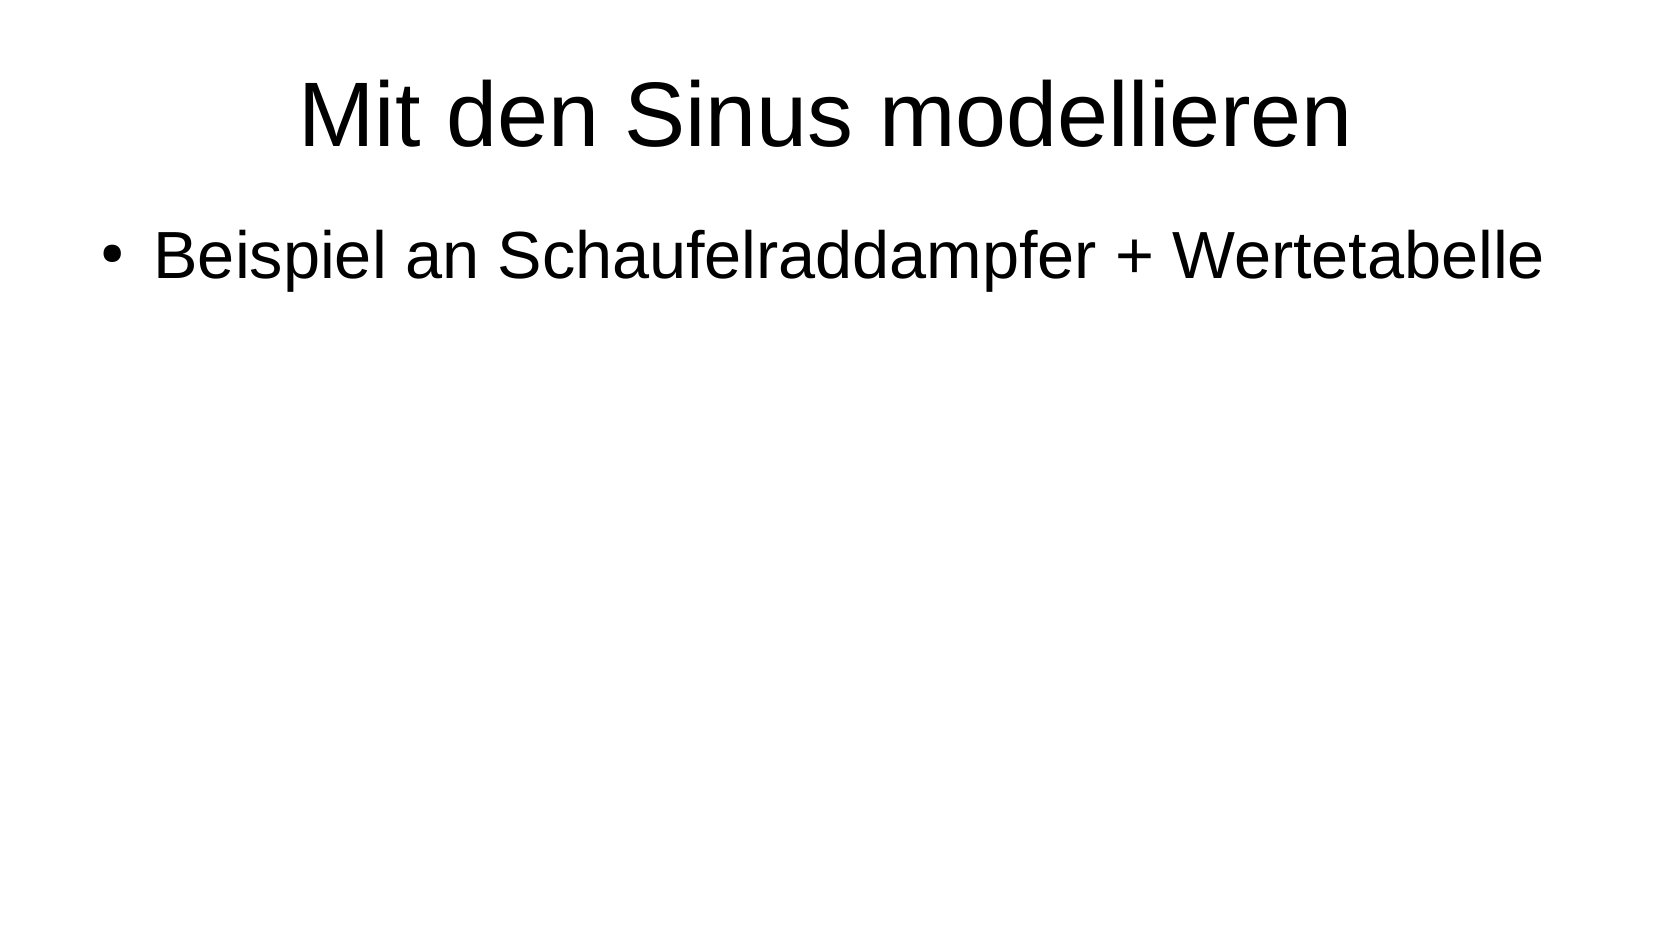

# Mit den Sinus modellieren
Beispiel an Schaufelraddampfer + Wertetabelle